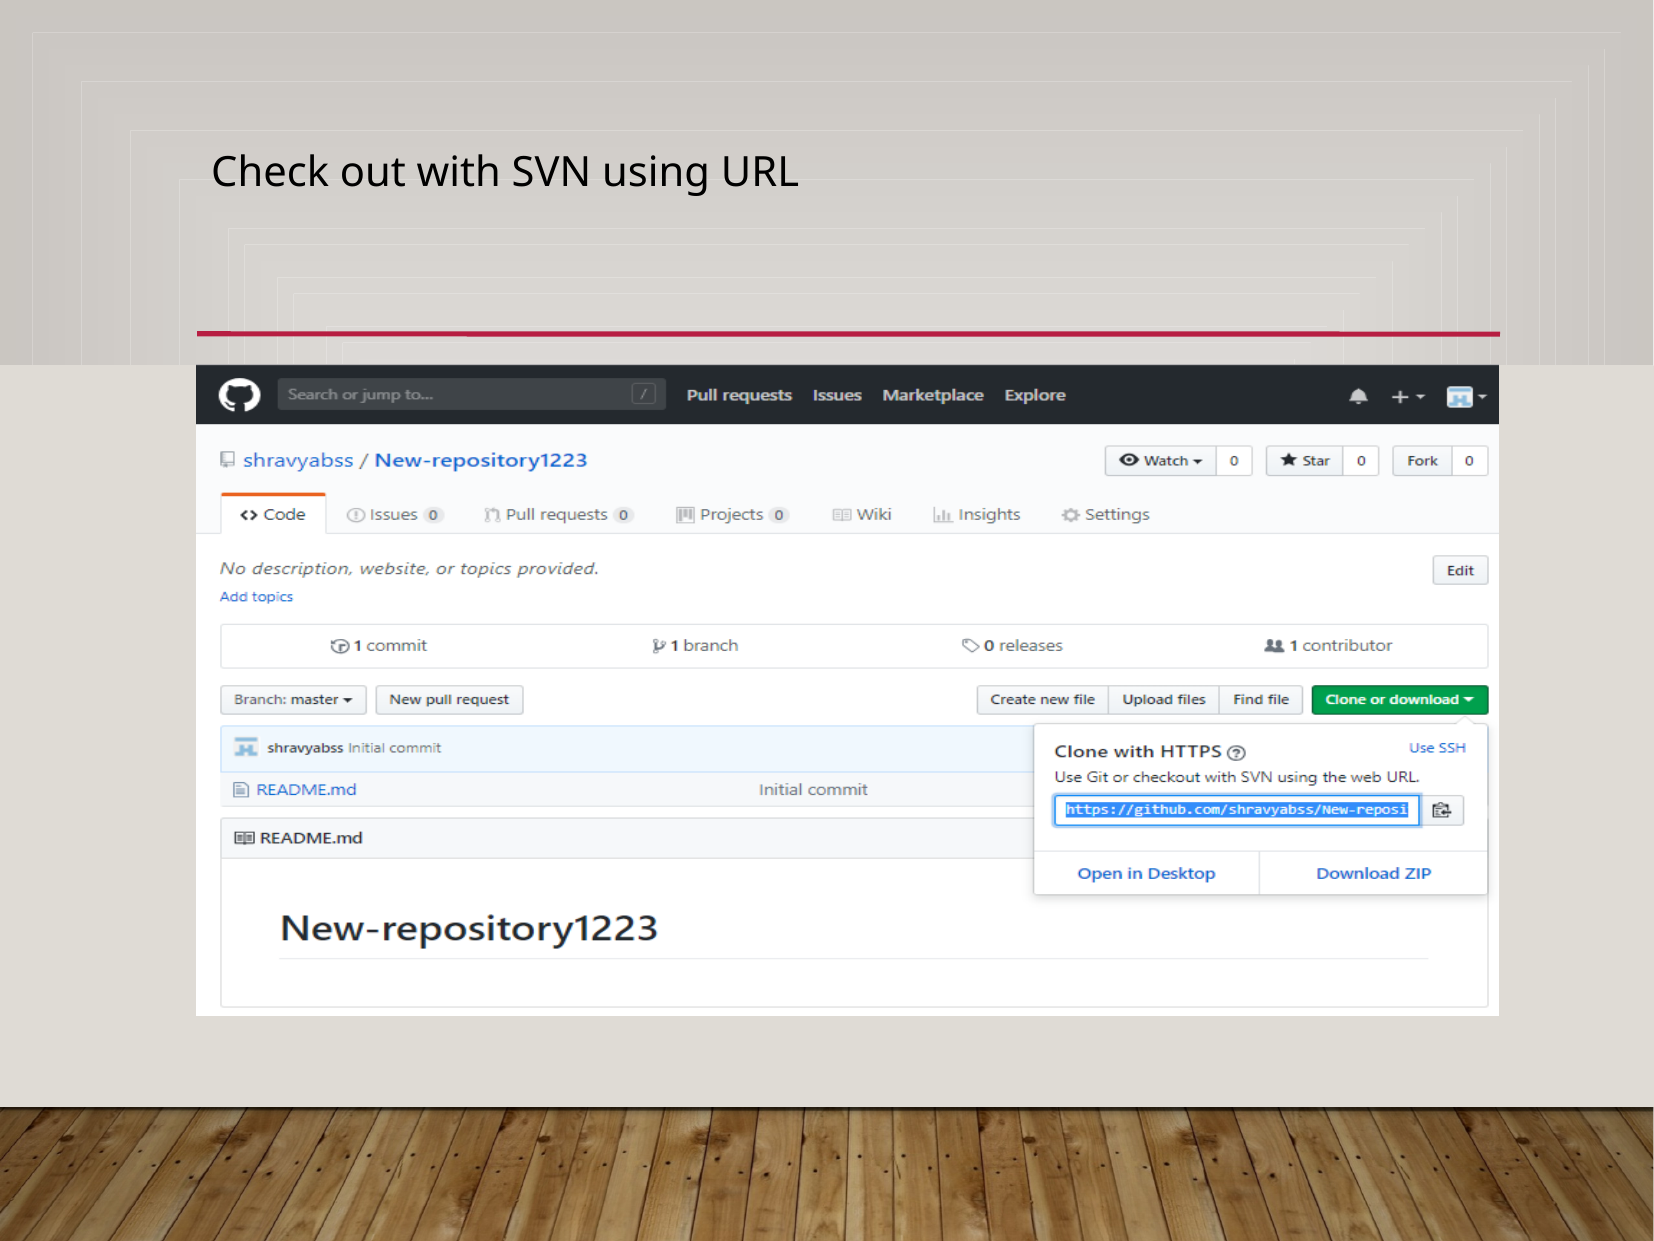

# Check out with SVN using URL